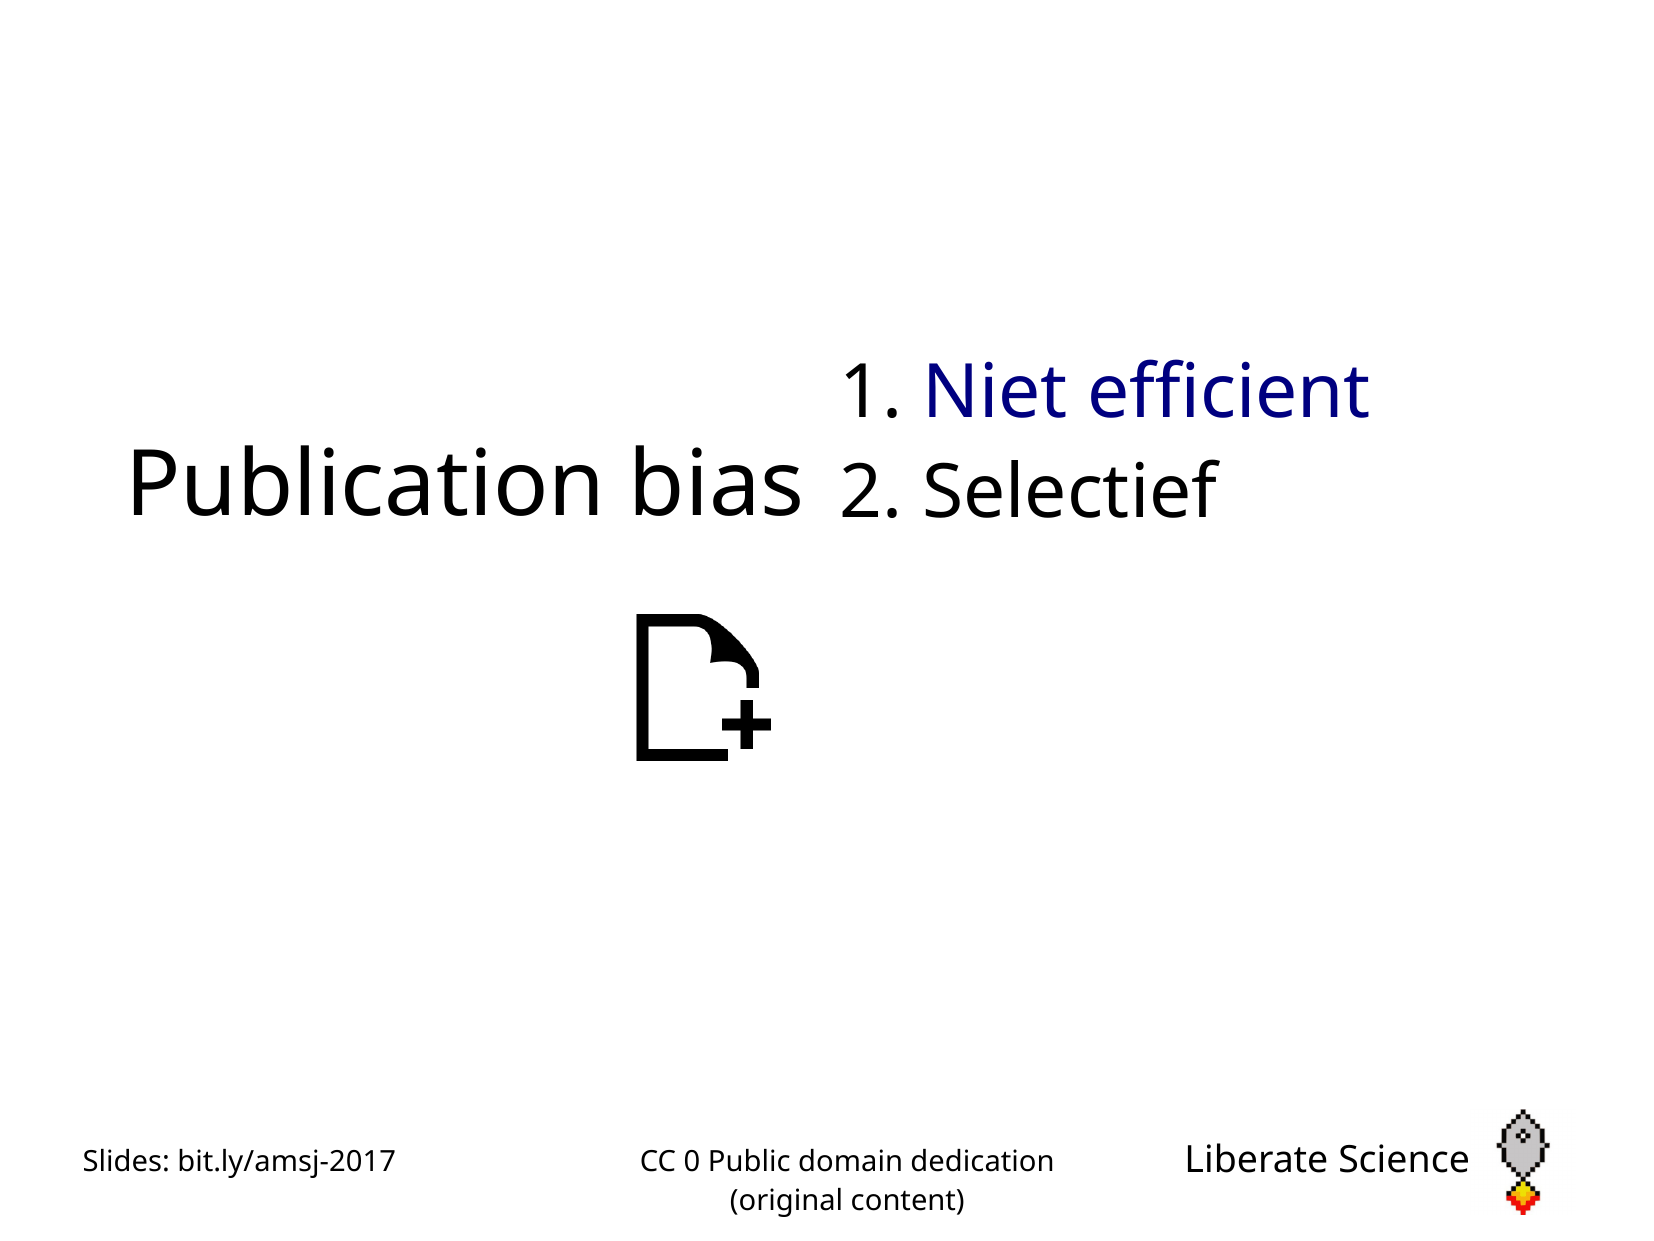

1. Niet efficient
Publication bias
2. Selectief